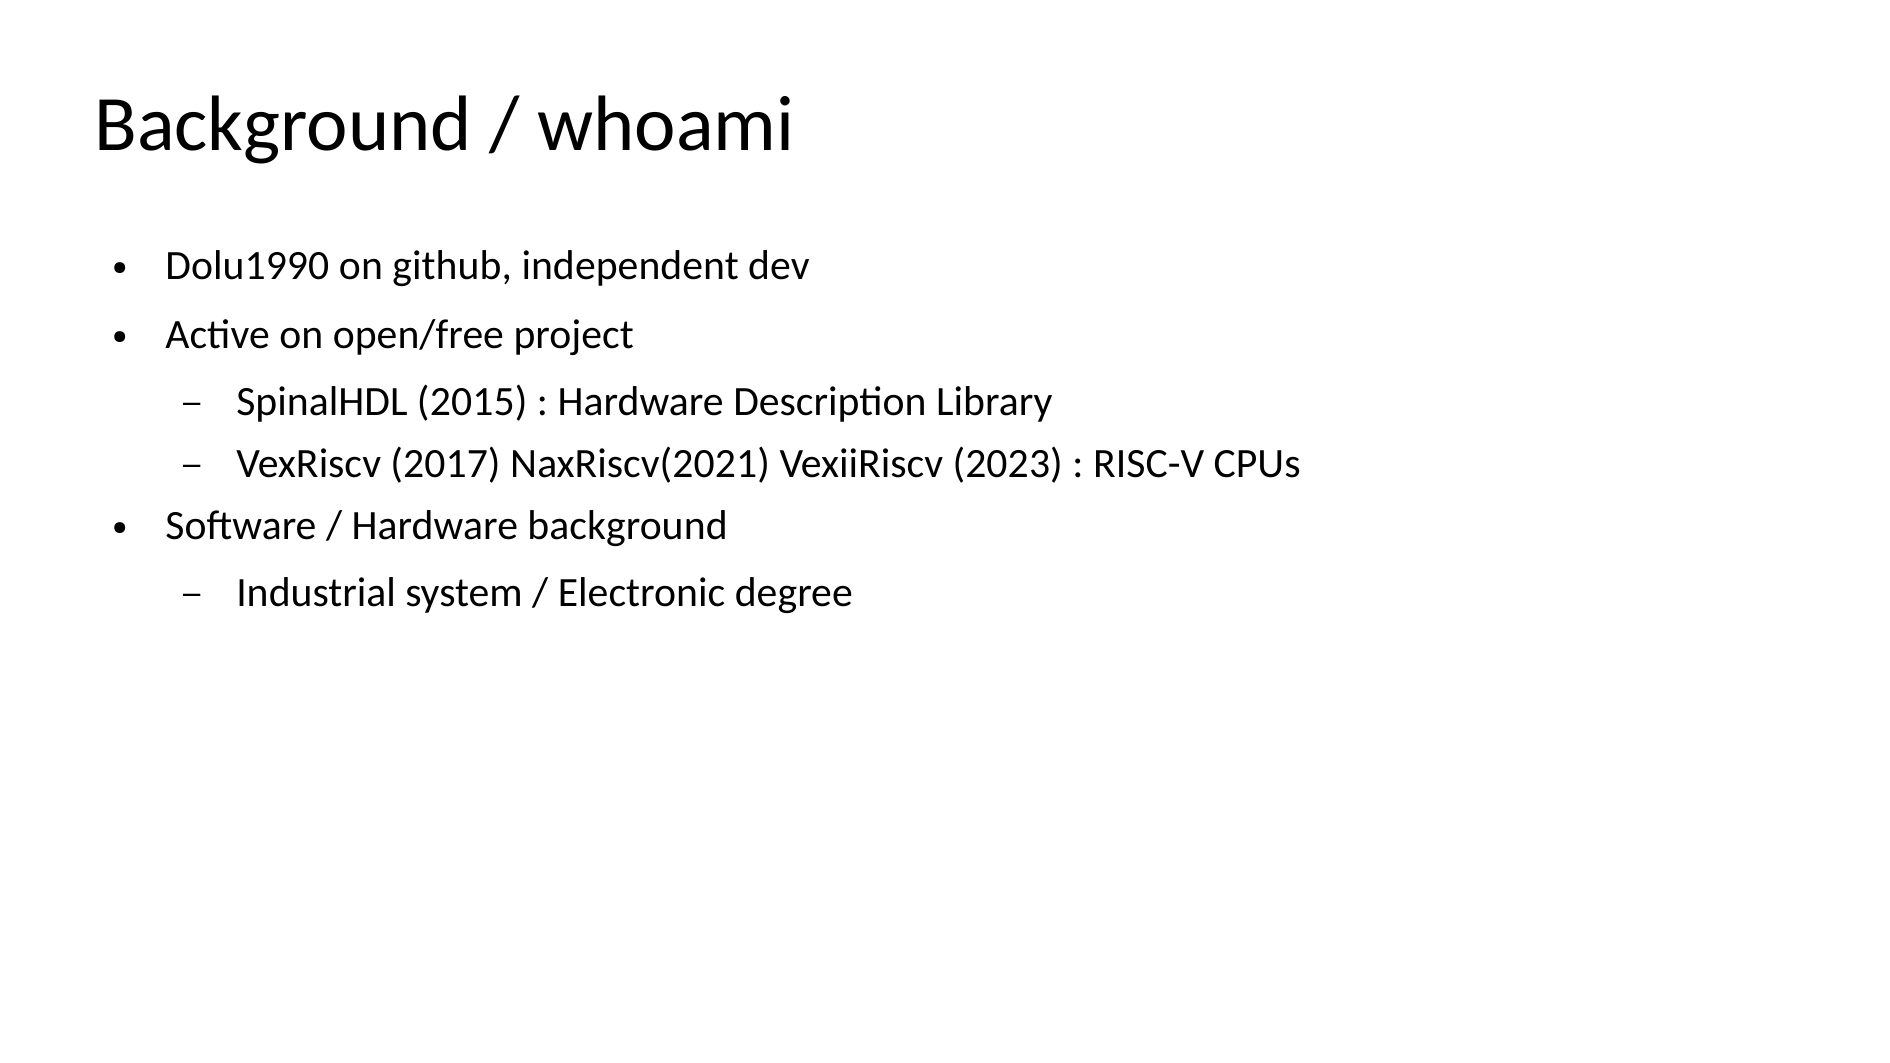

# Background / whoami
Dolu1990 on github, independent dev
Active on open/free project
SpinalHDL (2015) : Hardware Description Library
VexRiscv (2017) NaxRiscv(2021) VexiiRiscv (2023) : RISC-V CPUs
Software / Hardware background
Industrial system / Electronic degree